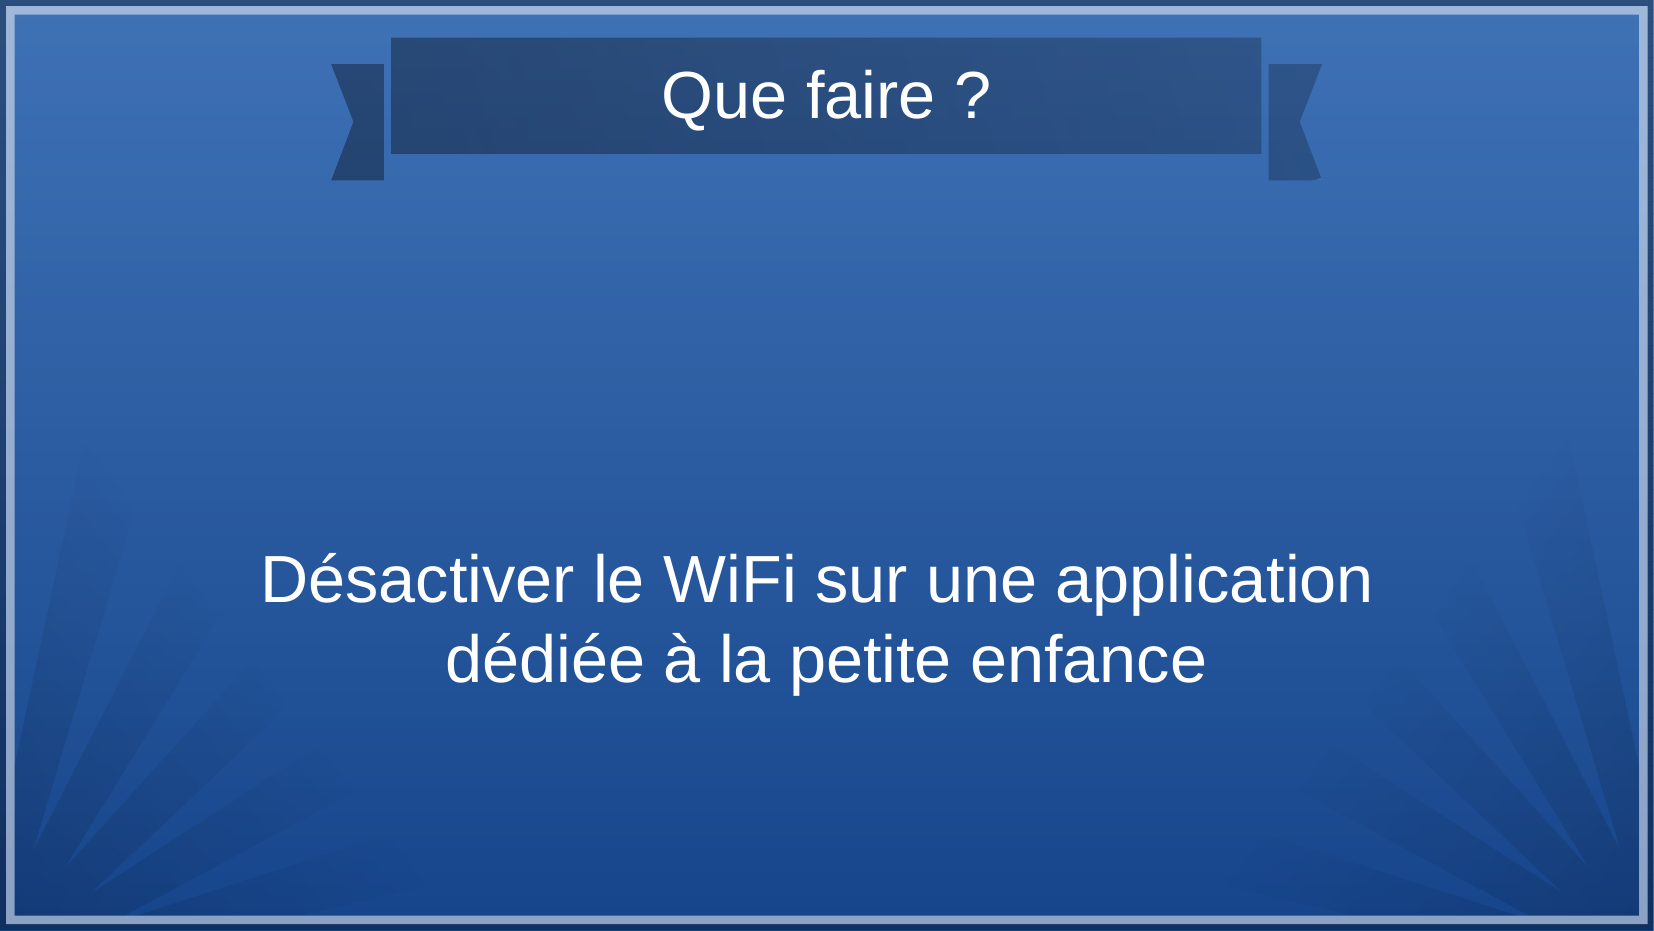

Que faire ?
Désactiver le WiFi sur une application
dédiée à la petite enfance